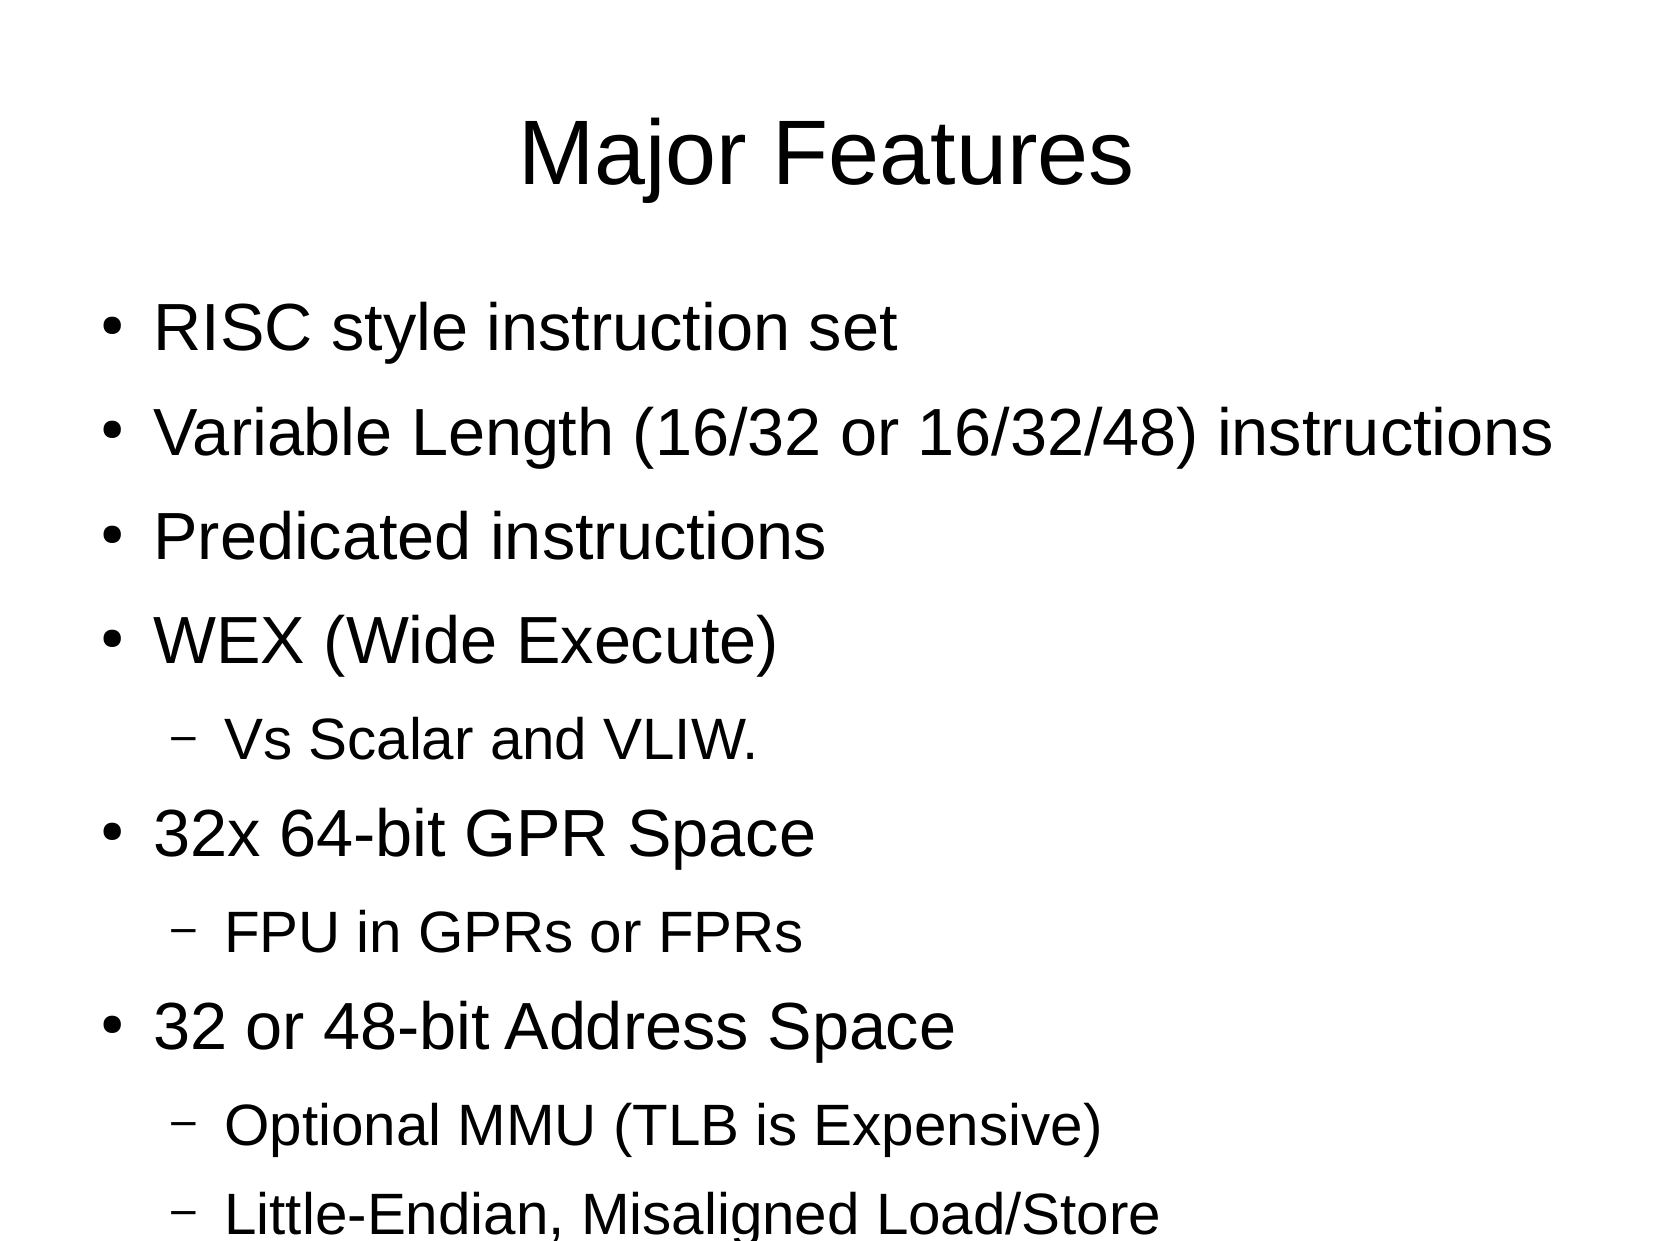

# Major Features
RISC style instruction set
Variable Length (16/32 or 16/32/48) instructions
Predicated instructions
WEX (Wide Execute)
Vs Scalar and VLIW.
32x 64-bit GPR Space
FPU in GPRs or FPRs
32 or 48-bit Address Space
Optional MMU (TLB is Expensive)
Little-Endian, Misaligned Load/Store